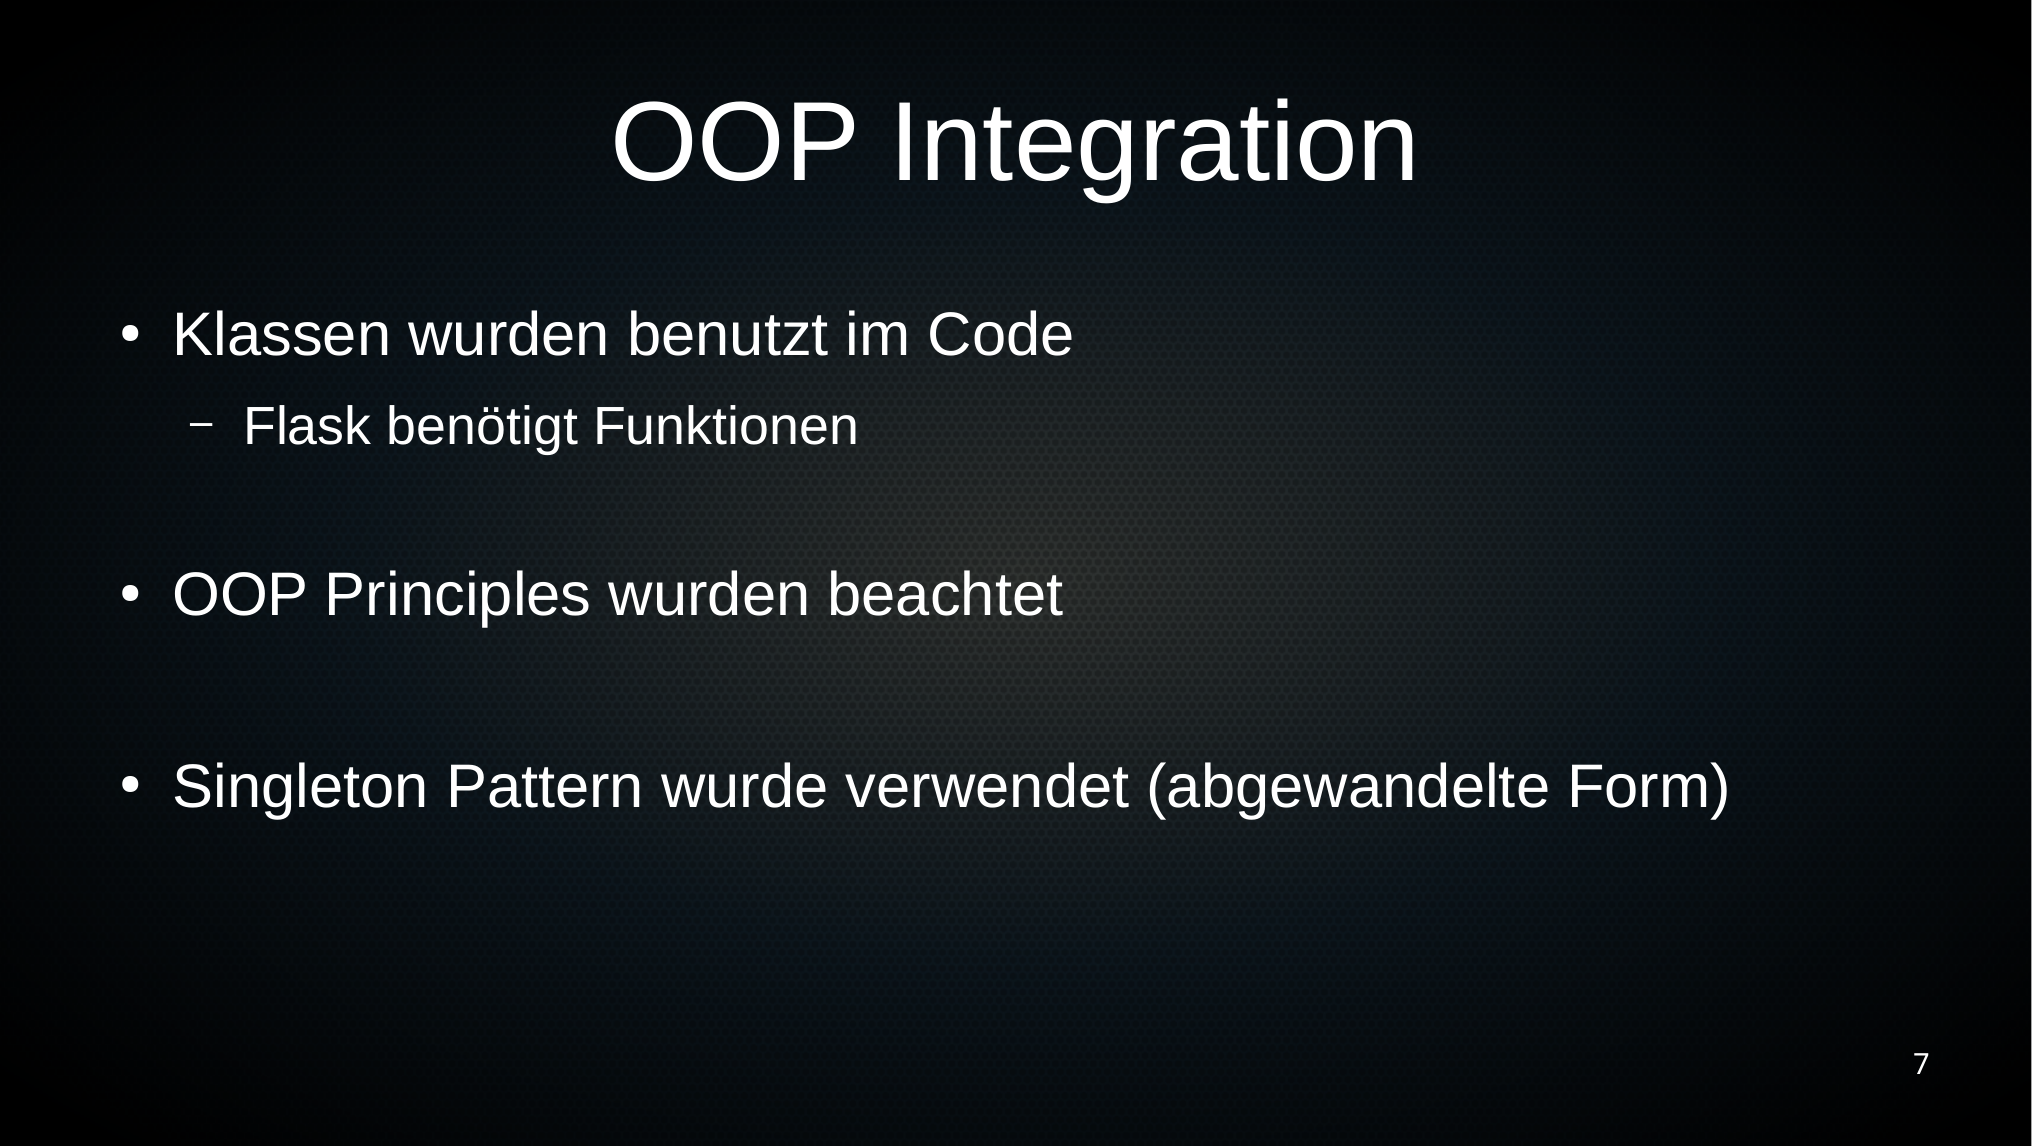

# OOP Integration
Klassen wurden benutzt im Code
Flask benötigt Funktionen
OOP Principles wurden beachtet
Singleton Pattern wurde verwendet (abgewandelte Form)
7